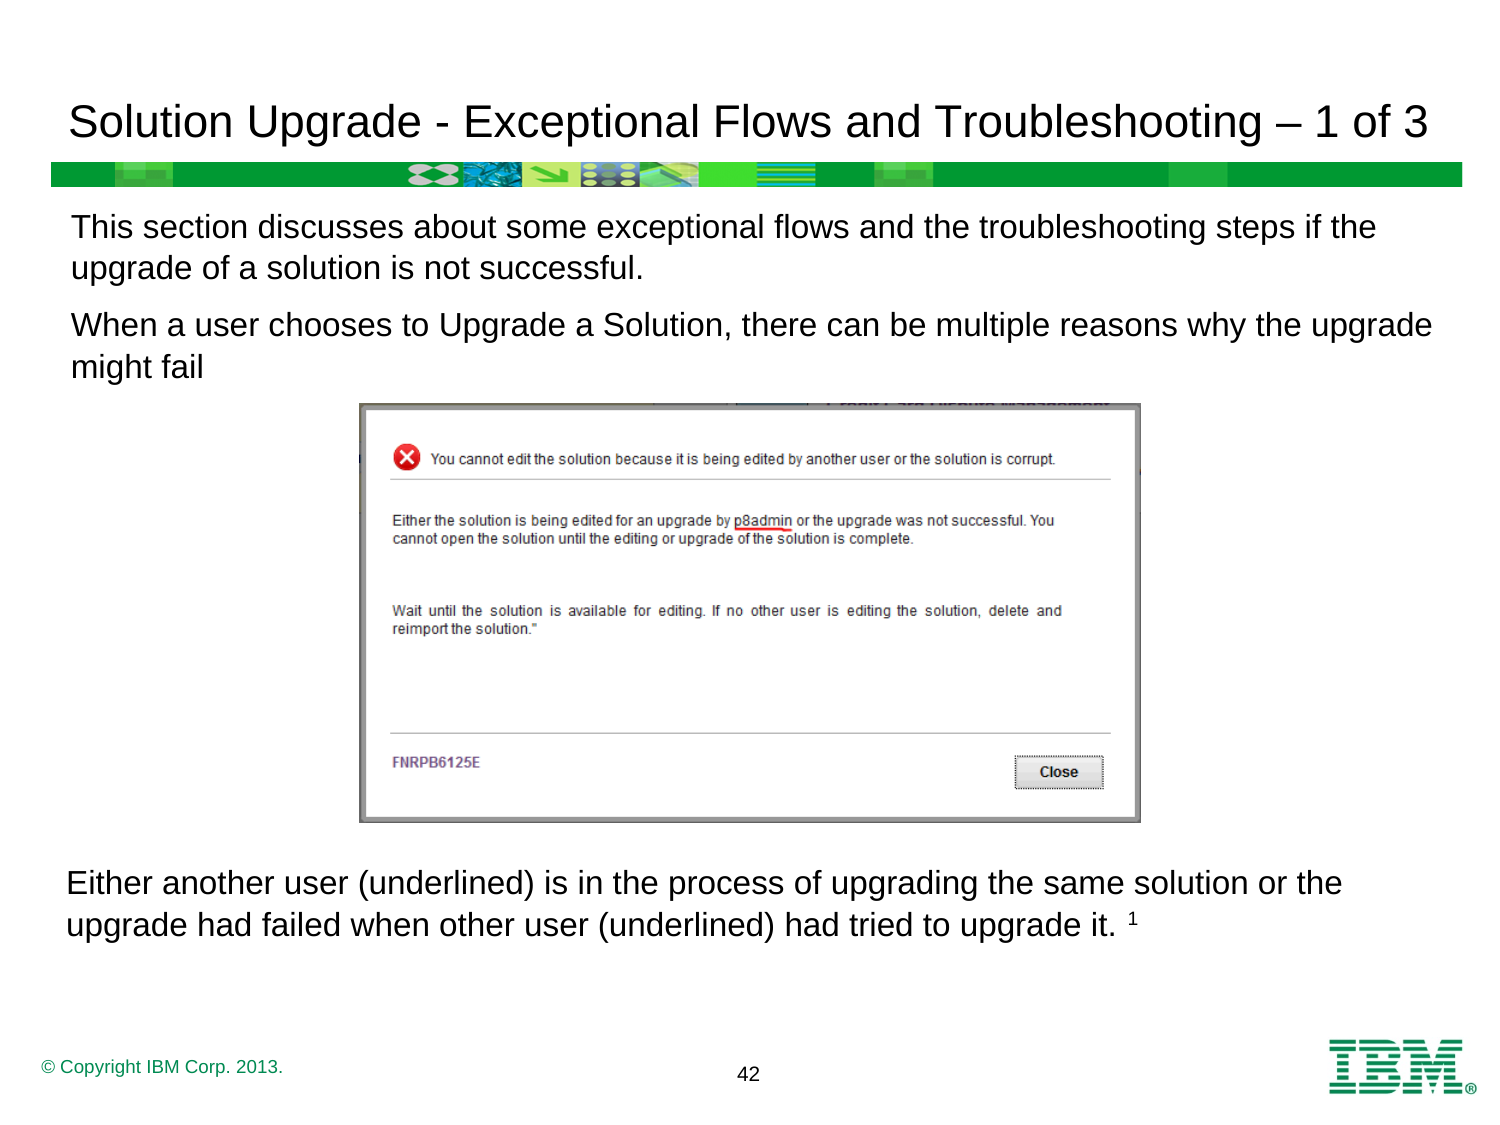

# Solution Upgrade - Exceptional Flows and Troubleshooting – 1 of 3
This section discusses about some exceptional flows and the troubleshooting steps if the upgrade of a solution is not successful.
When a user chooses to Upgrade a Solution, there can be multiple reasons why the upgrade might fail
Either another user (underlined) is in the process of upgrading the same solution or the upgrade had failed when other user (underlined) had tried to upgrade it. 1
42